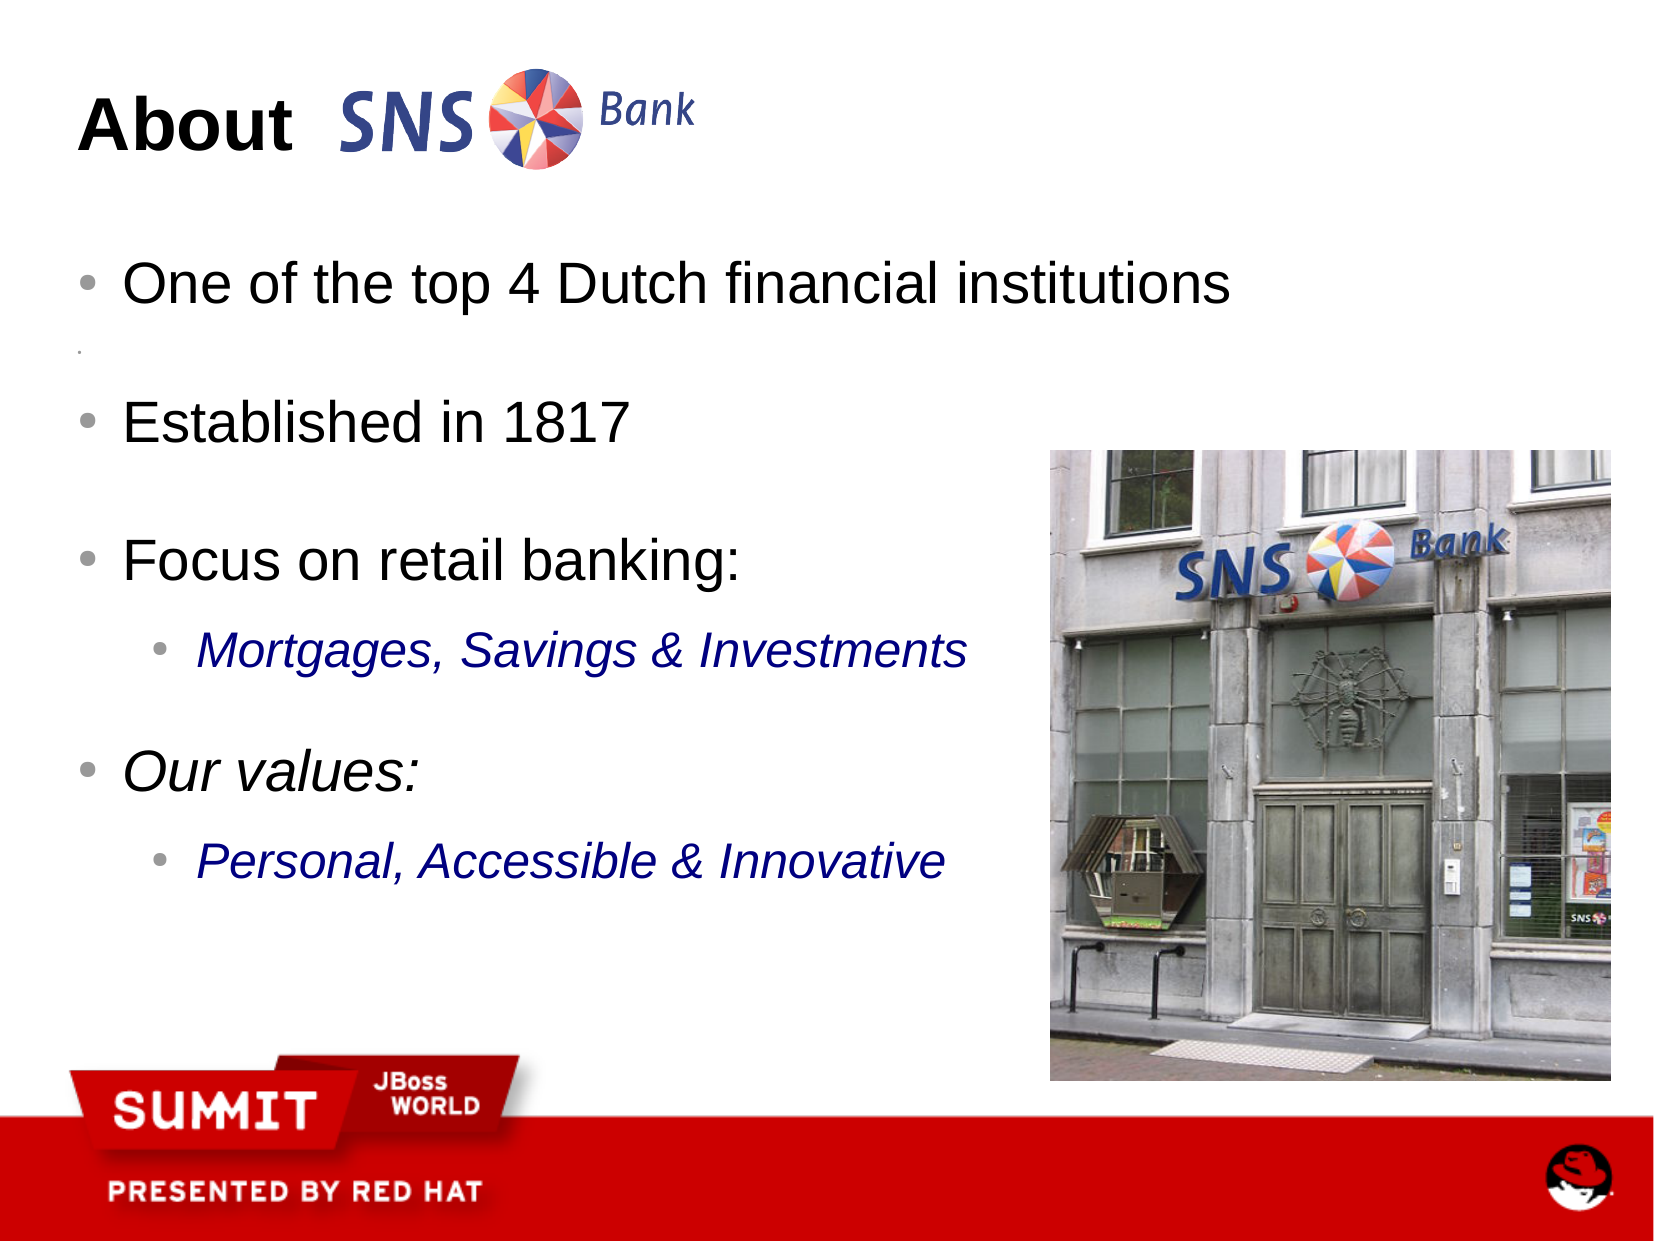

# About
One of the top 4 Dutch financial institutions
Established in 1817
Focus on retail banking:
Mortgages, Savings & Investments
Our values:
Personal, Accessible & Innovative